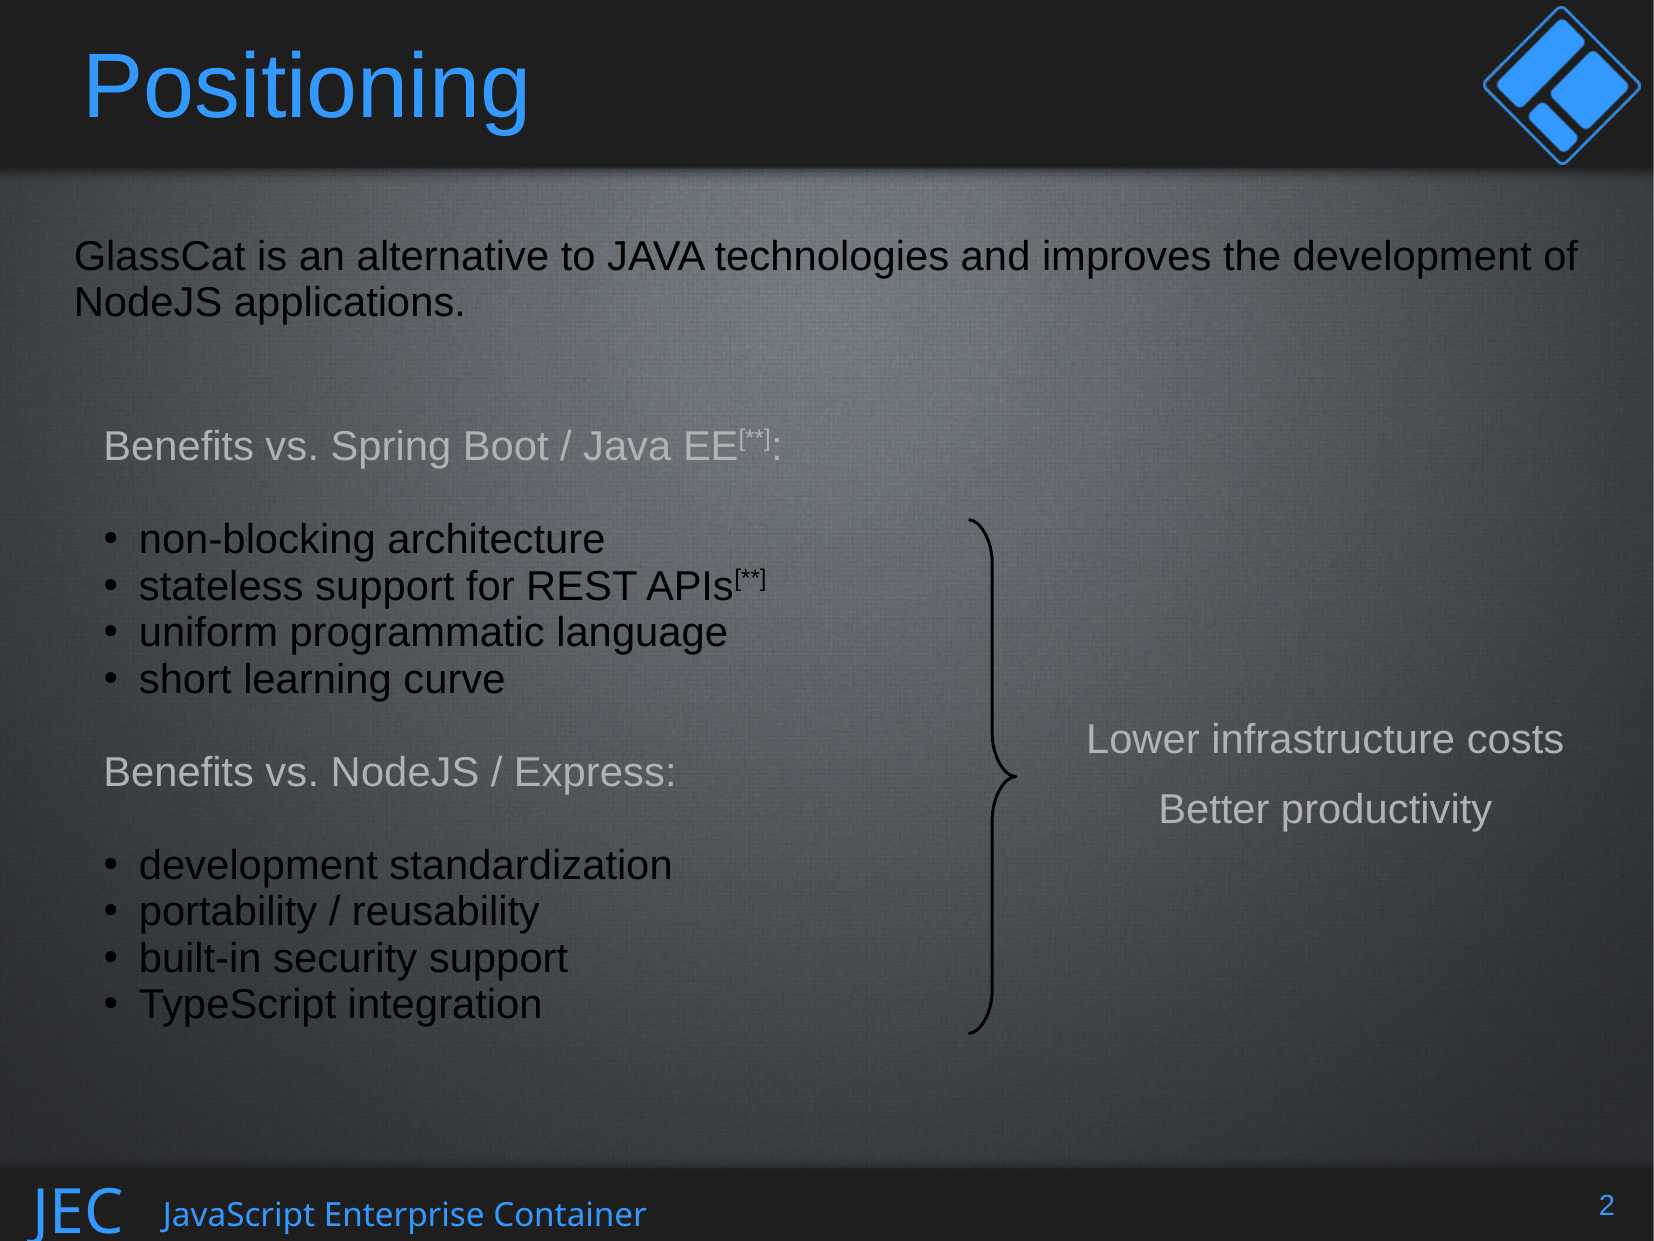

# Positioning
GlassCat is an alternative to JAVA technologies and improves the development of NodeJS applications.
Benefits vs. Spring Boot / Java EE[**]:
non-blocking architecture
stateless support for REST APIs[**]
uniform programmatic language
short learning curve
Benefits vs. NodeJS / Express:
development standardization
portability / reusability
built-in security support
TypeScript integration
Lower infrastructure costs
Better productivity
JEC
2
JavaScript Enterprise Container